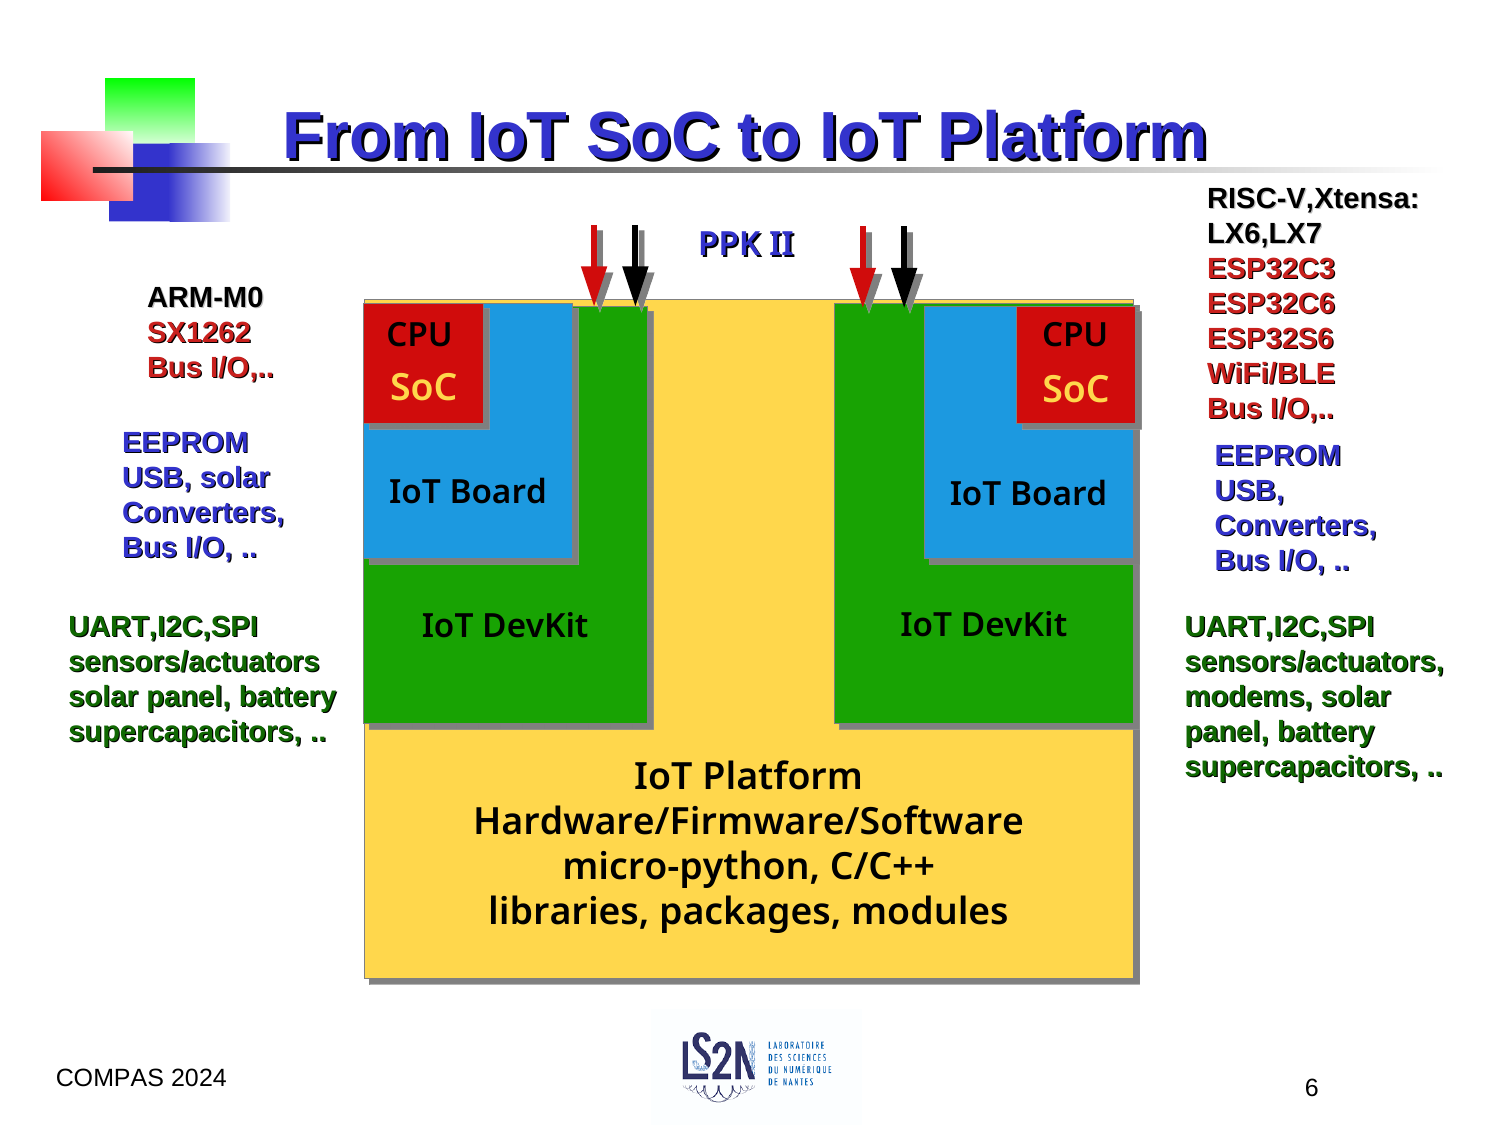

# From IoT SoC to IoT Platform
RISC-V,Xtensa: LX6,LX7
ESP32C3
ESP32C6
ESP32S6
WiFi/BLE
Bus I/O,..
PPK II
ARM-M0
SX1262
Bus I/O,..
IoT Platform
Hardware/Firmware/Software
micro-python, C/C++
libraries, packages, modules
IoT Board
SoC
CPU
IoT DevKit
CPU
SoC
IoT DevKit
IoT Board
EEPROM
USB, solar Converters,
Bus I/O, ..
EEPROM
USB, Converters,
Bus I/O, ..
UART,I2C,SPI
sensors/actuators solar panel, battery
supercapacitors, ..
UART,I2C,SPI
sensors/actuators,
modems, solar panel, battery
supercapacitors, ..
6